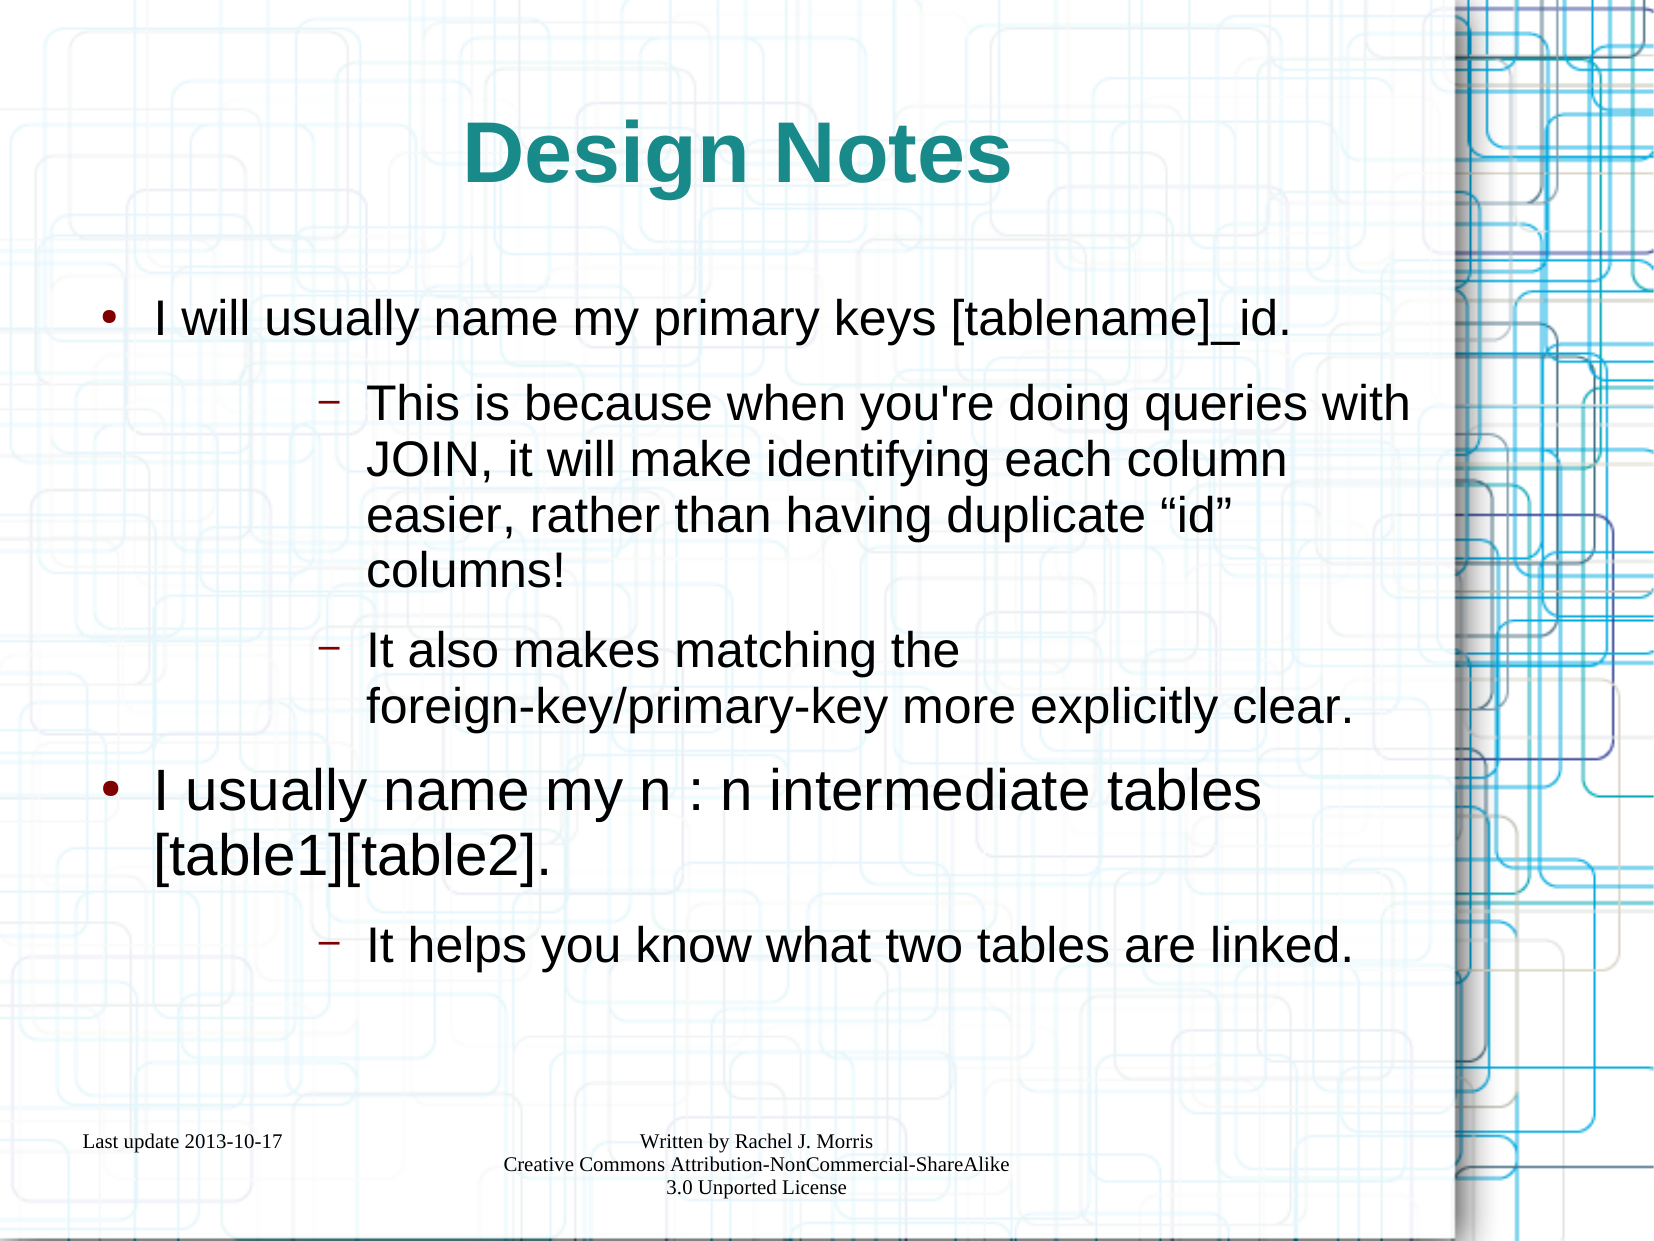

# Design Notes
I will usually name my primary keys [tablename]_id.
This is because when you're doing queries with JOIN, it will make identifying each column easier, rather than having duplicate “id” columns!
It also makes matching the foreign-key/primary-key more explicitly clear.
I usually name my n : n intermediate tables [table1][table2].
It helps you know what two tables are linked.